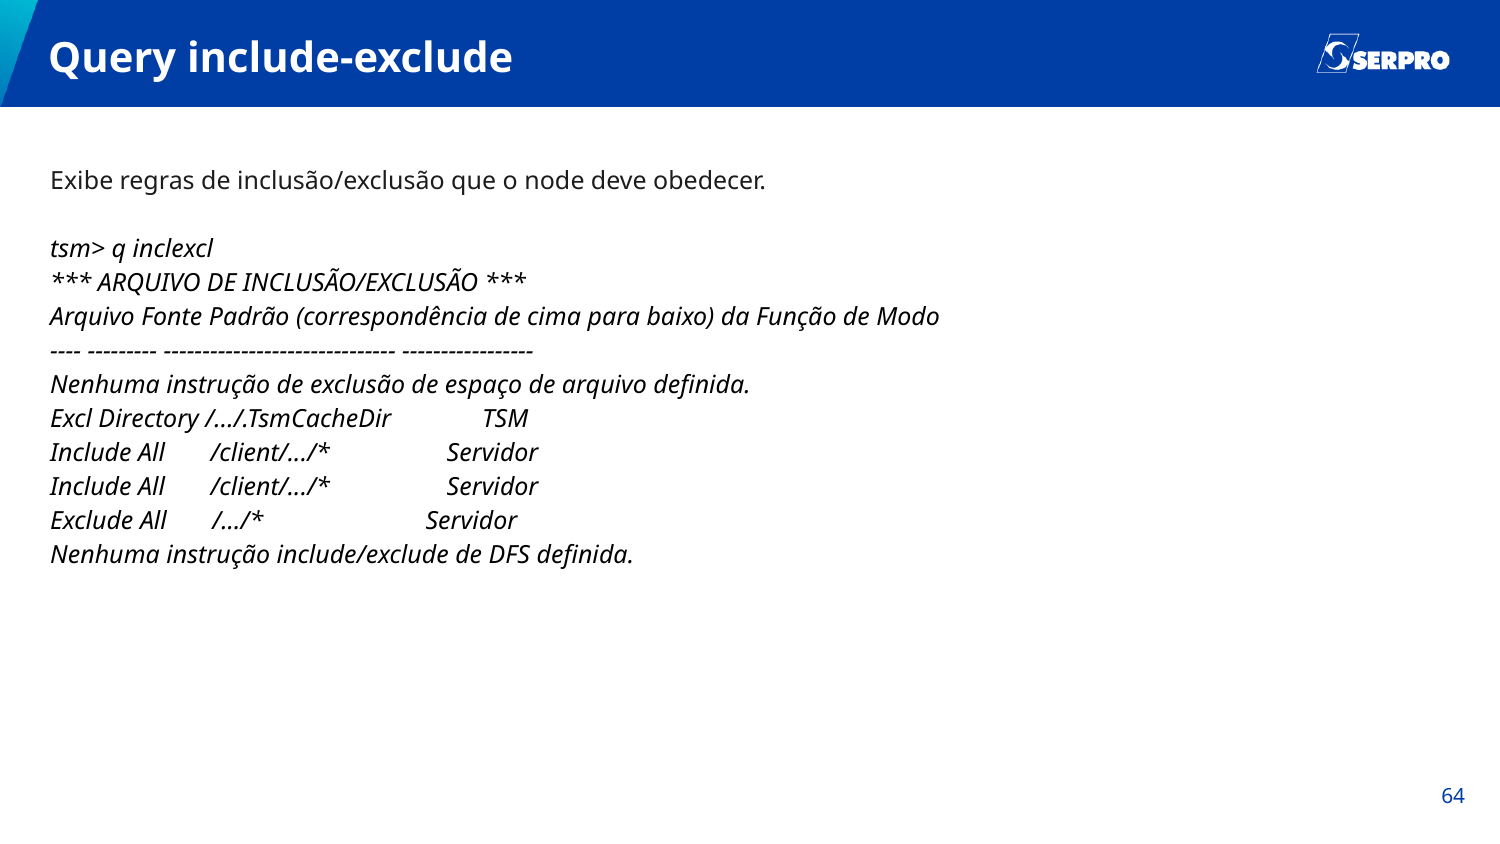

# Query include-exclude
Exibe regras de inclusão/exclusão que o node deve obedecer.
tsm> q inclexcl
*** ARQUIVO DE INCLUSÃO/EXCLUSÃO ***
Arquivo Fonte Padrão (correspondência de cima para baixo) da Função de Modo
---- --------- ------------------------------ -----------------
Nenhuma instrução de exclusão de espaço de arquivo definida.
Excl Directory /.../.TsmCacheDir TSM
Include All /client/.../* Servidor
Include All /client/.../* Servidor
Exclude All /.../* Servidor
Nenhuma instrução include/exclude de DFS definida.